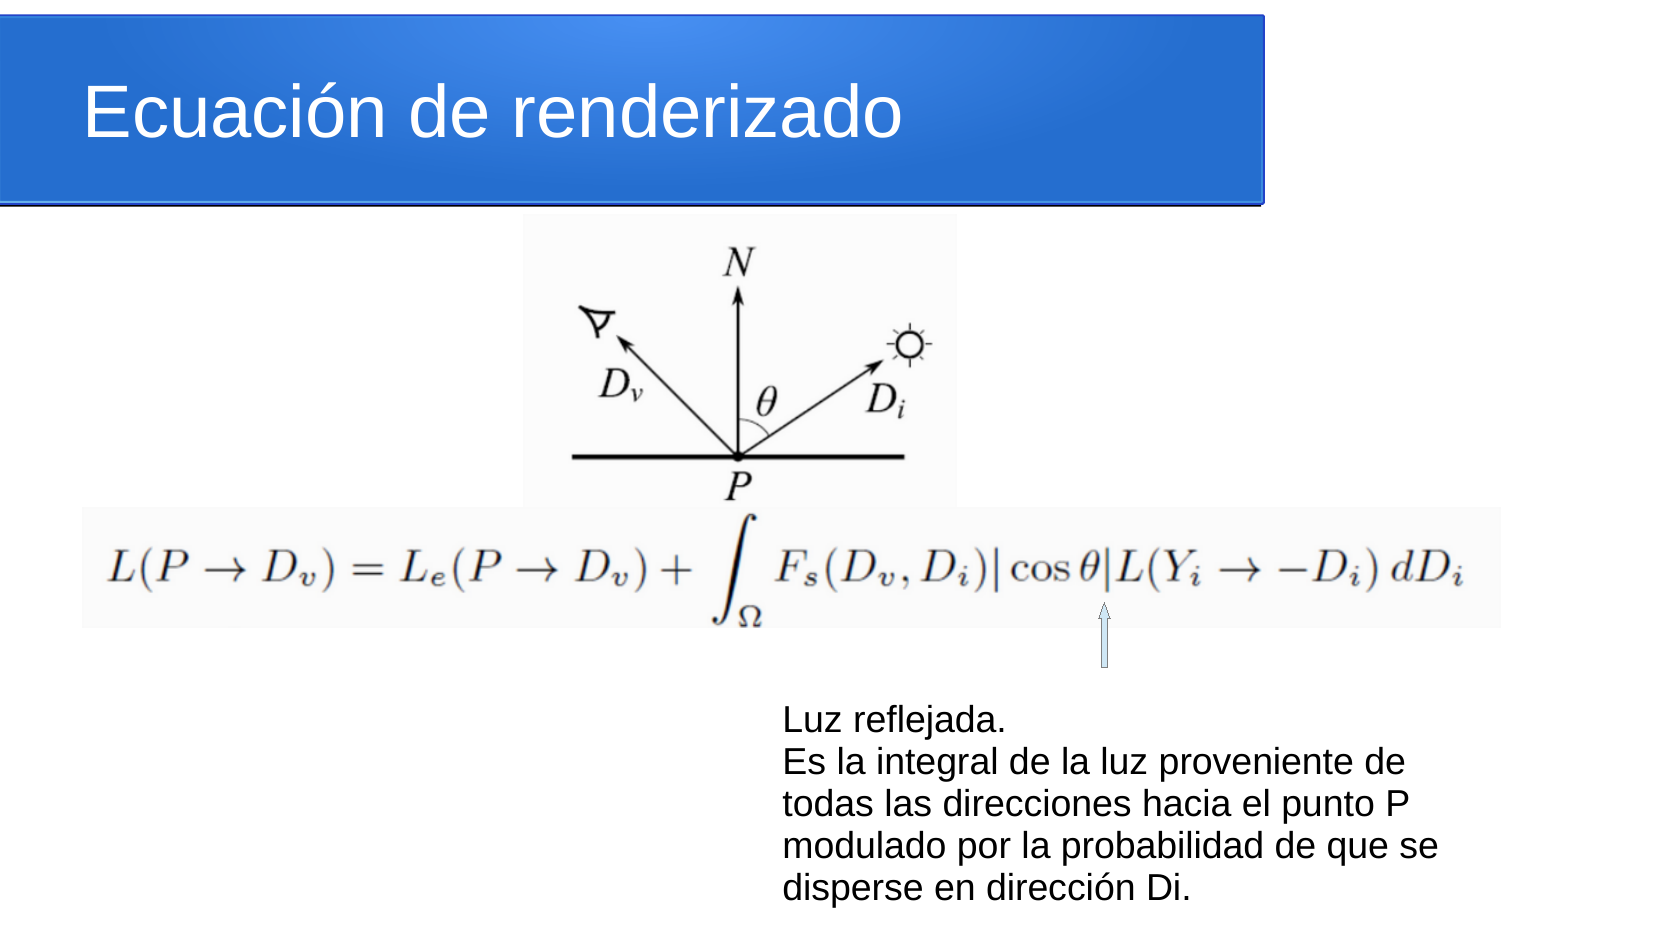

# Ecuación de renderizado
Luz reflejada.
Es la integral de la luz proveniente de todas las direcciones hacia el punto P modulado por la probabilidad de que se disperse en dirección Di.